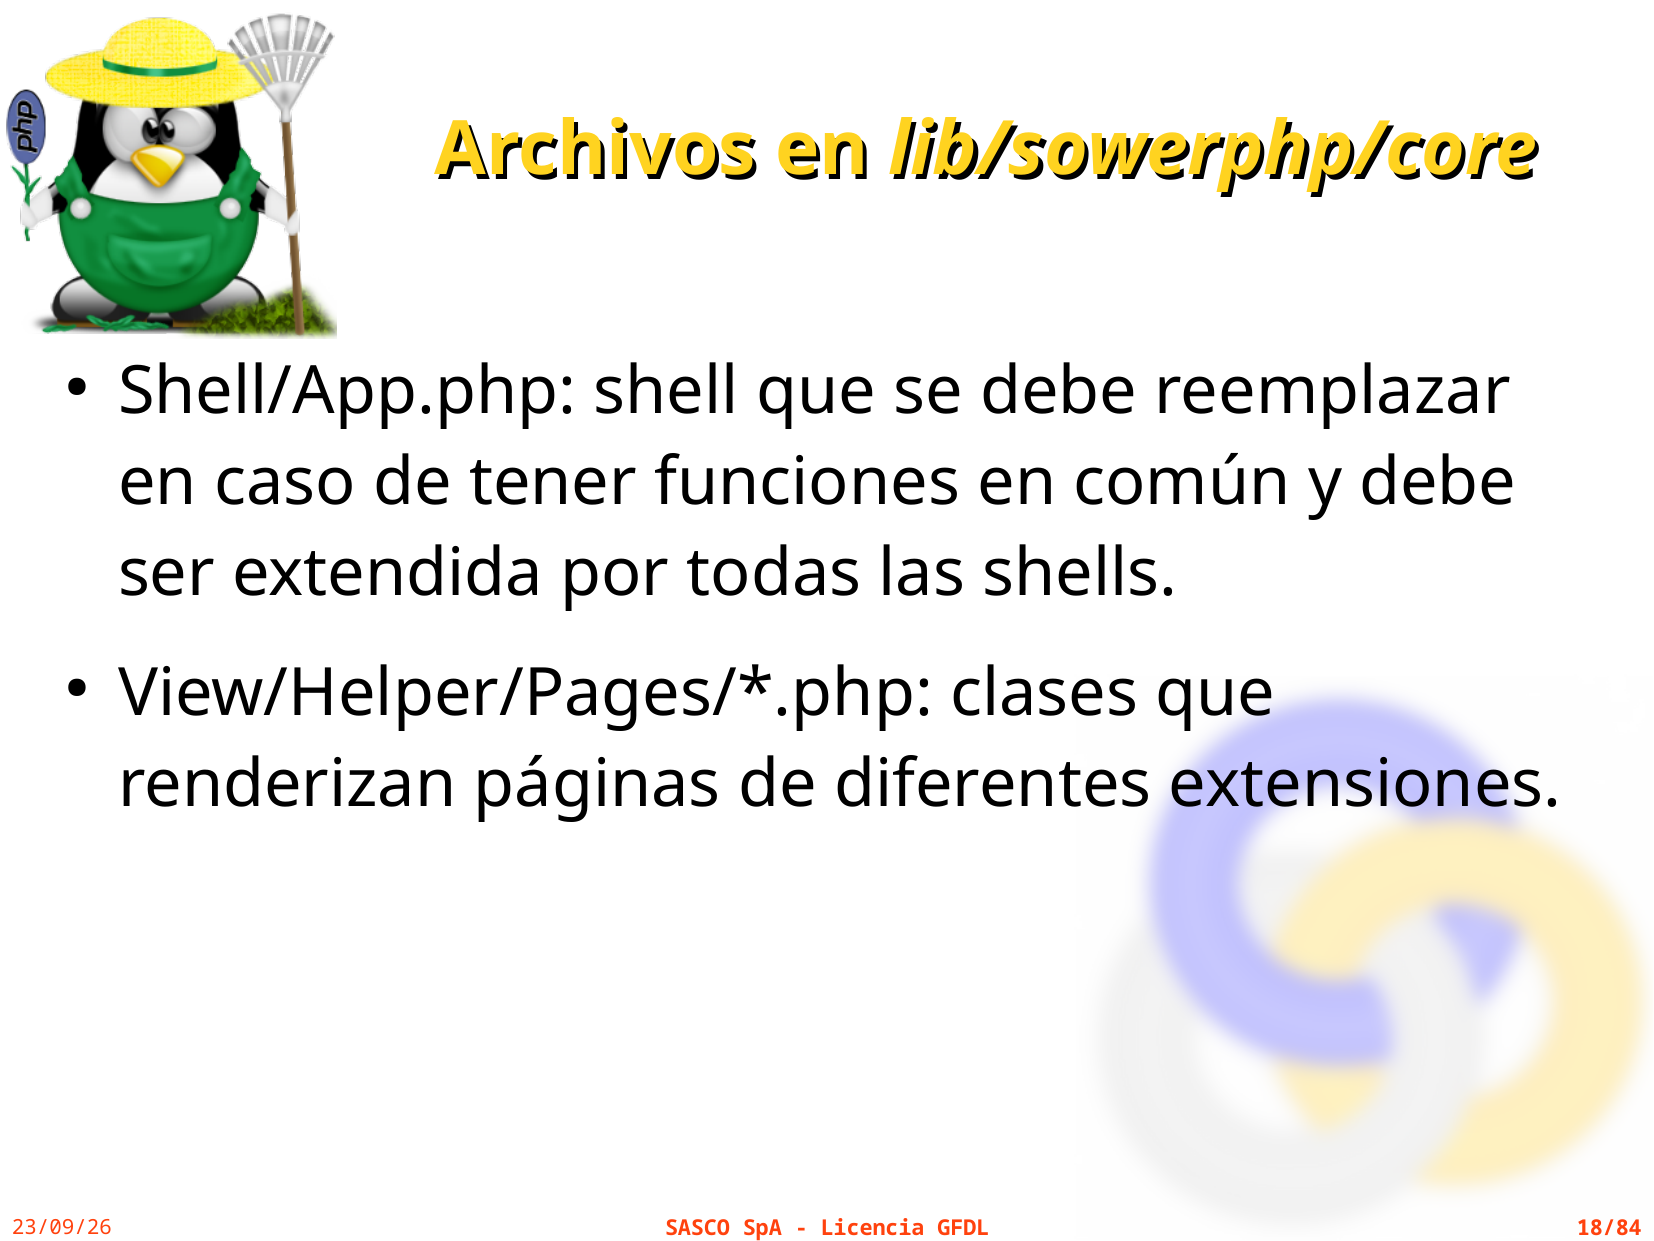

# Archivos en lib/sowerphp/core
Shell/App.php: shell que se debe reemplazar en caso de tener funciones en común y debe ser extendida por todas las shells.
View/Helper/Pages/*.php: clases que renderizan páginas de diferentes extensiones.
SASCO SpA - Licencia GFDL
18